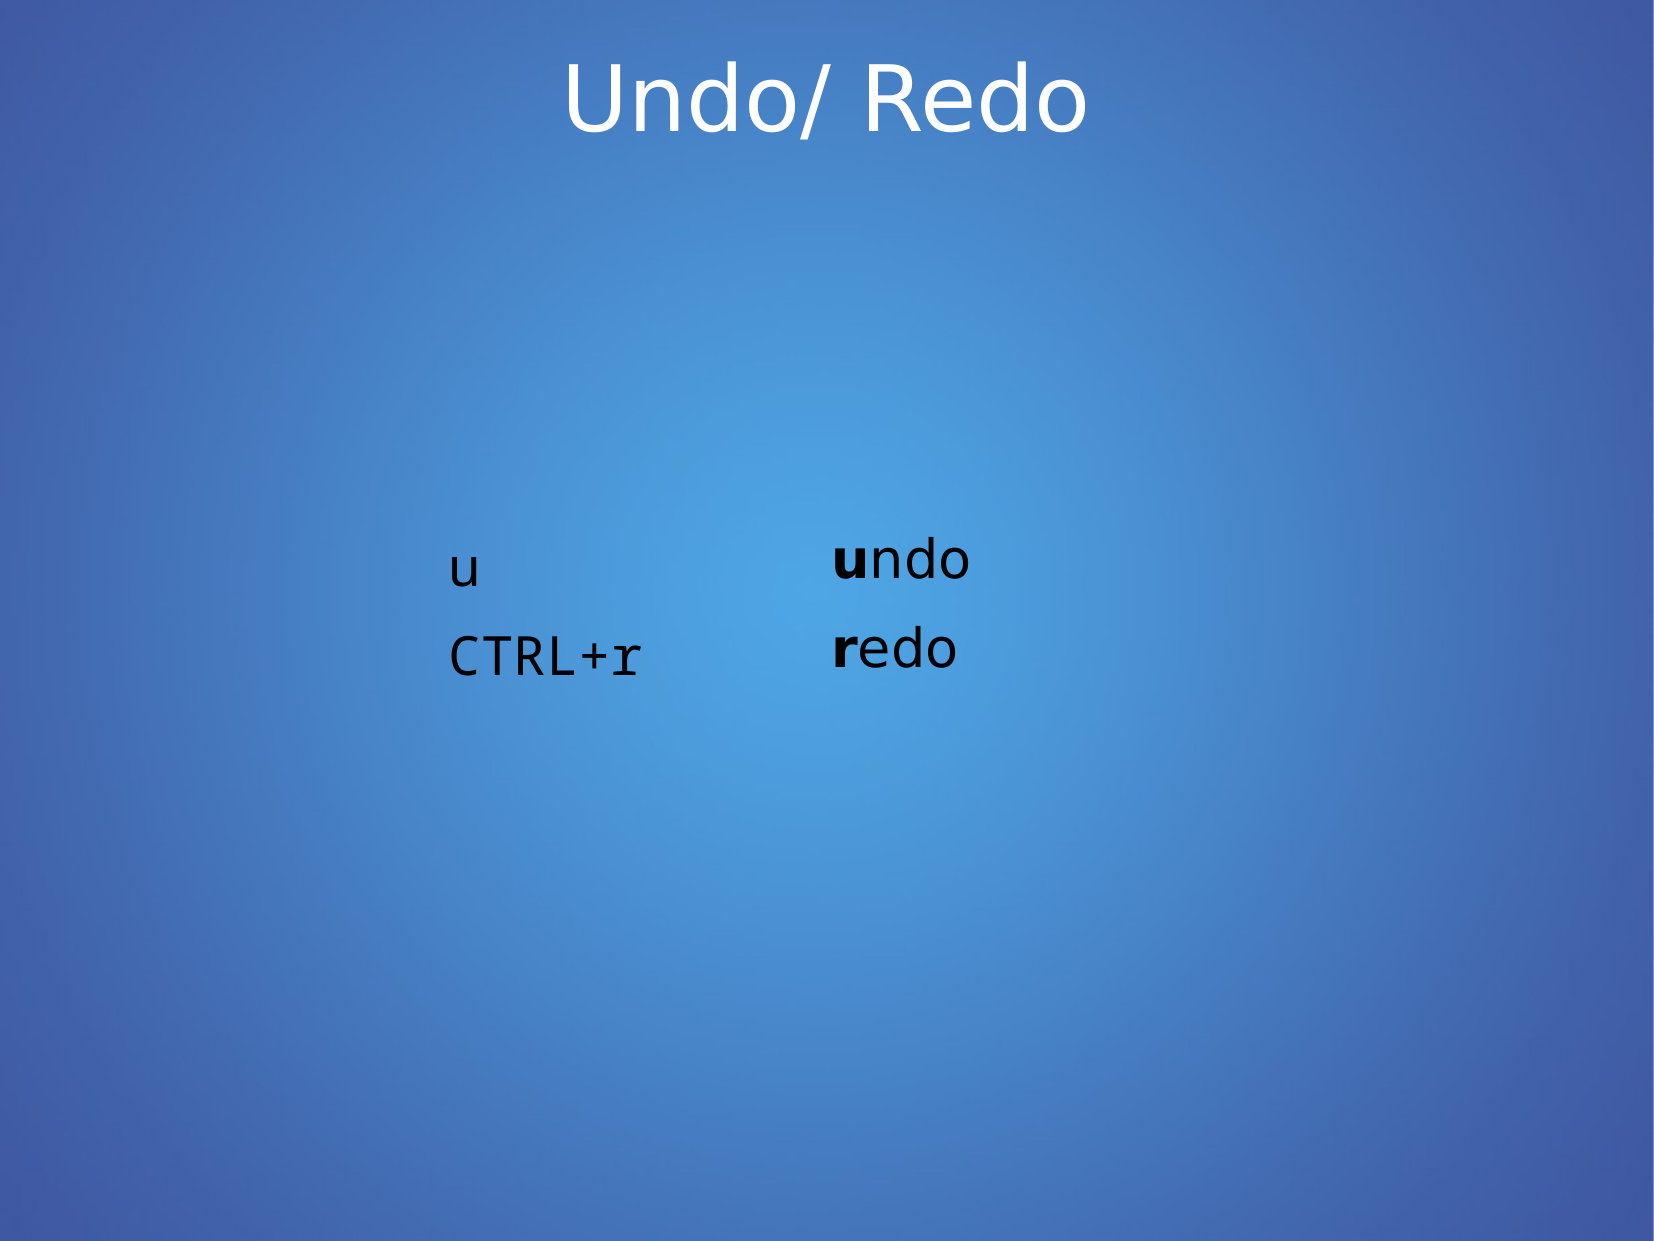

# Undo/ Redo
| u | undo |
| --- | --- |
| CTRL+r | redo |